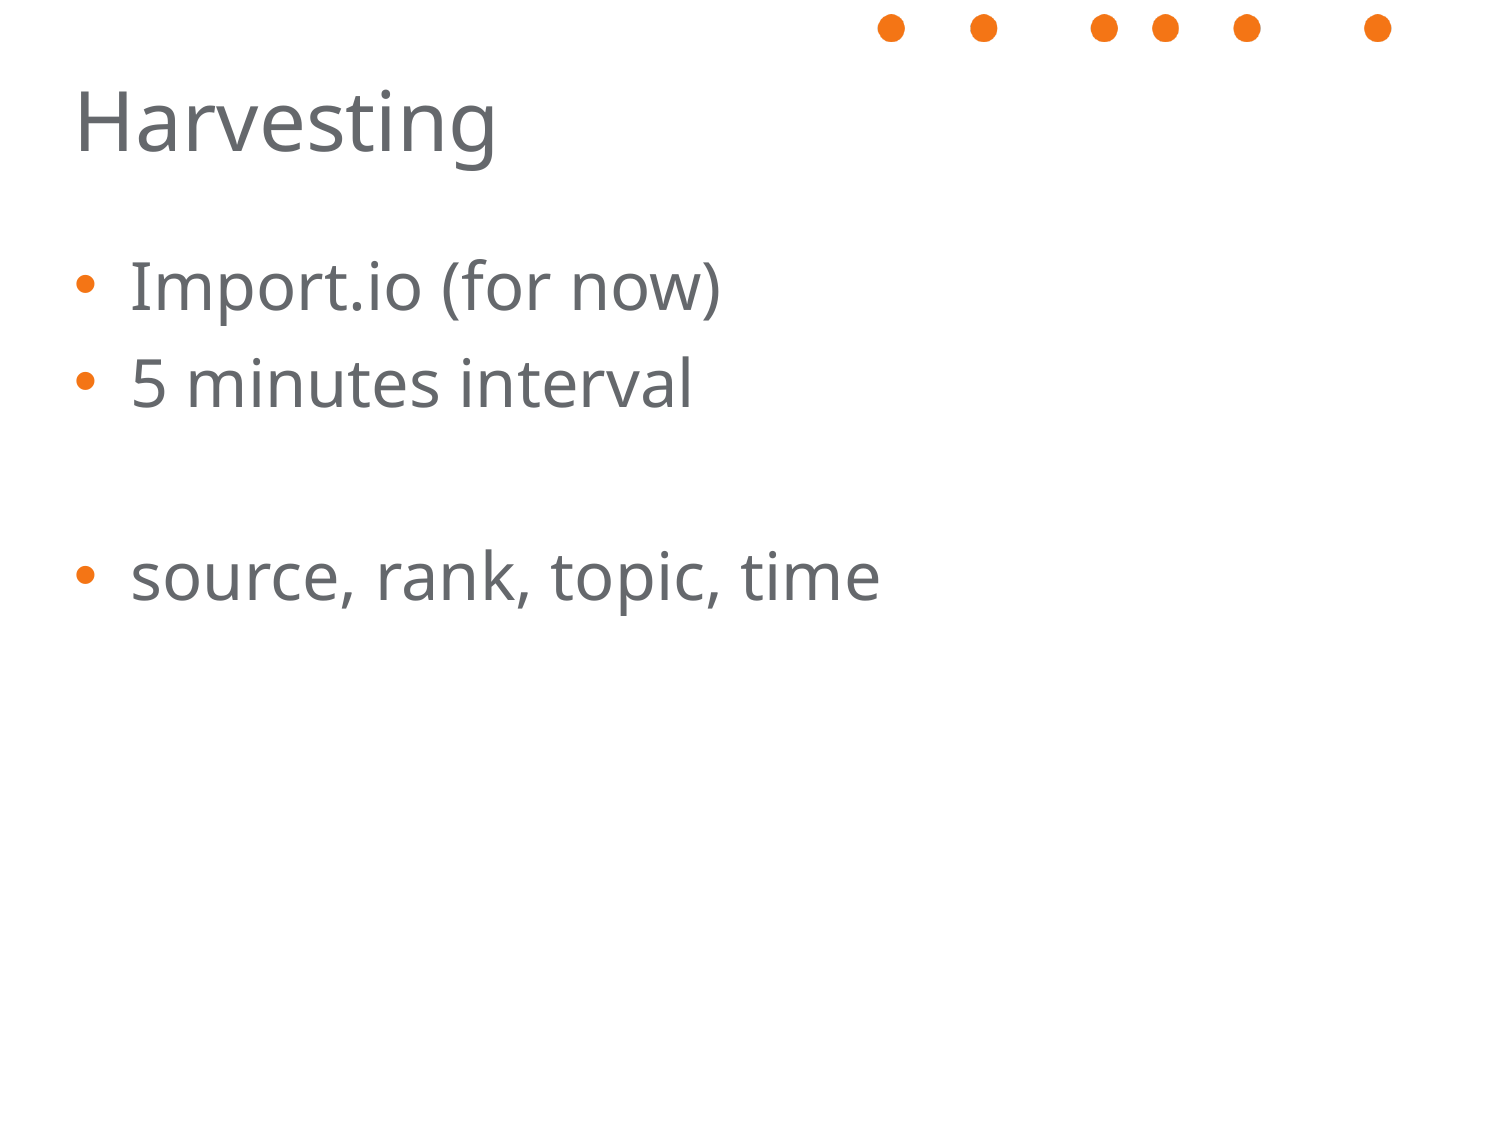

# Harvesting
Import.io (for now)
5 minutes interval
source, rank, topic, time